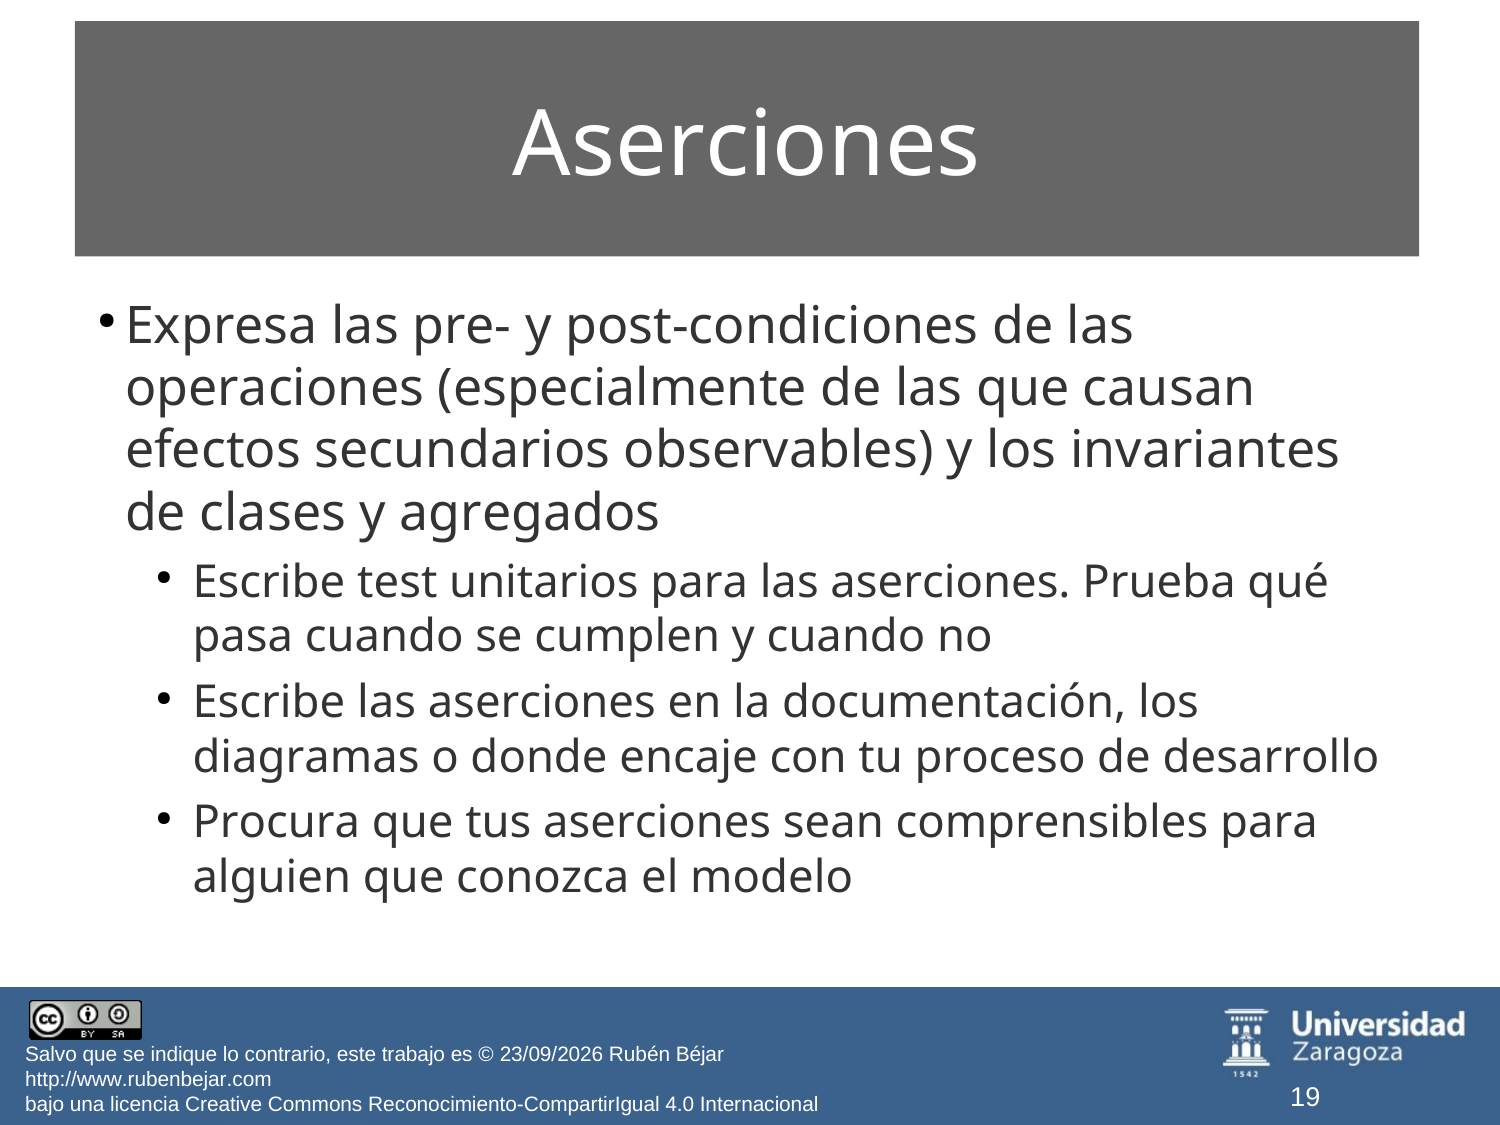

# Aserciones
Expresa las pre- y post-condiciones de las operaciones (especialmente de las que causan efectos secundarios observables) y los invariantes de clases y agregados
Escribe test unitarios para las aserciones. Prueba qué pasa cuando se cumplen y cuando no
Escribe las aserciones en la documentación, los diagramas o donde encaje con tu proceso de desarrollo
Procura que tus aserciones sean comprensibles para alguien que conozca el modelo